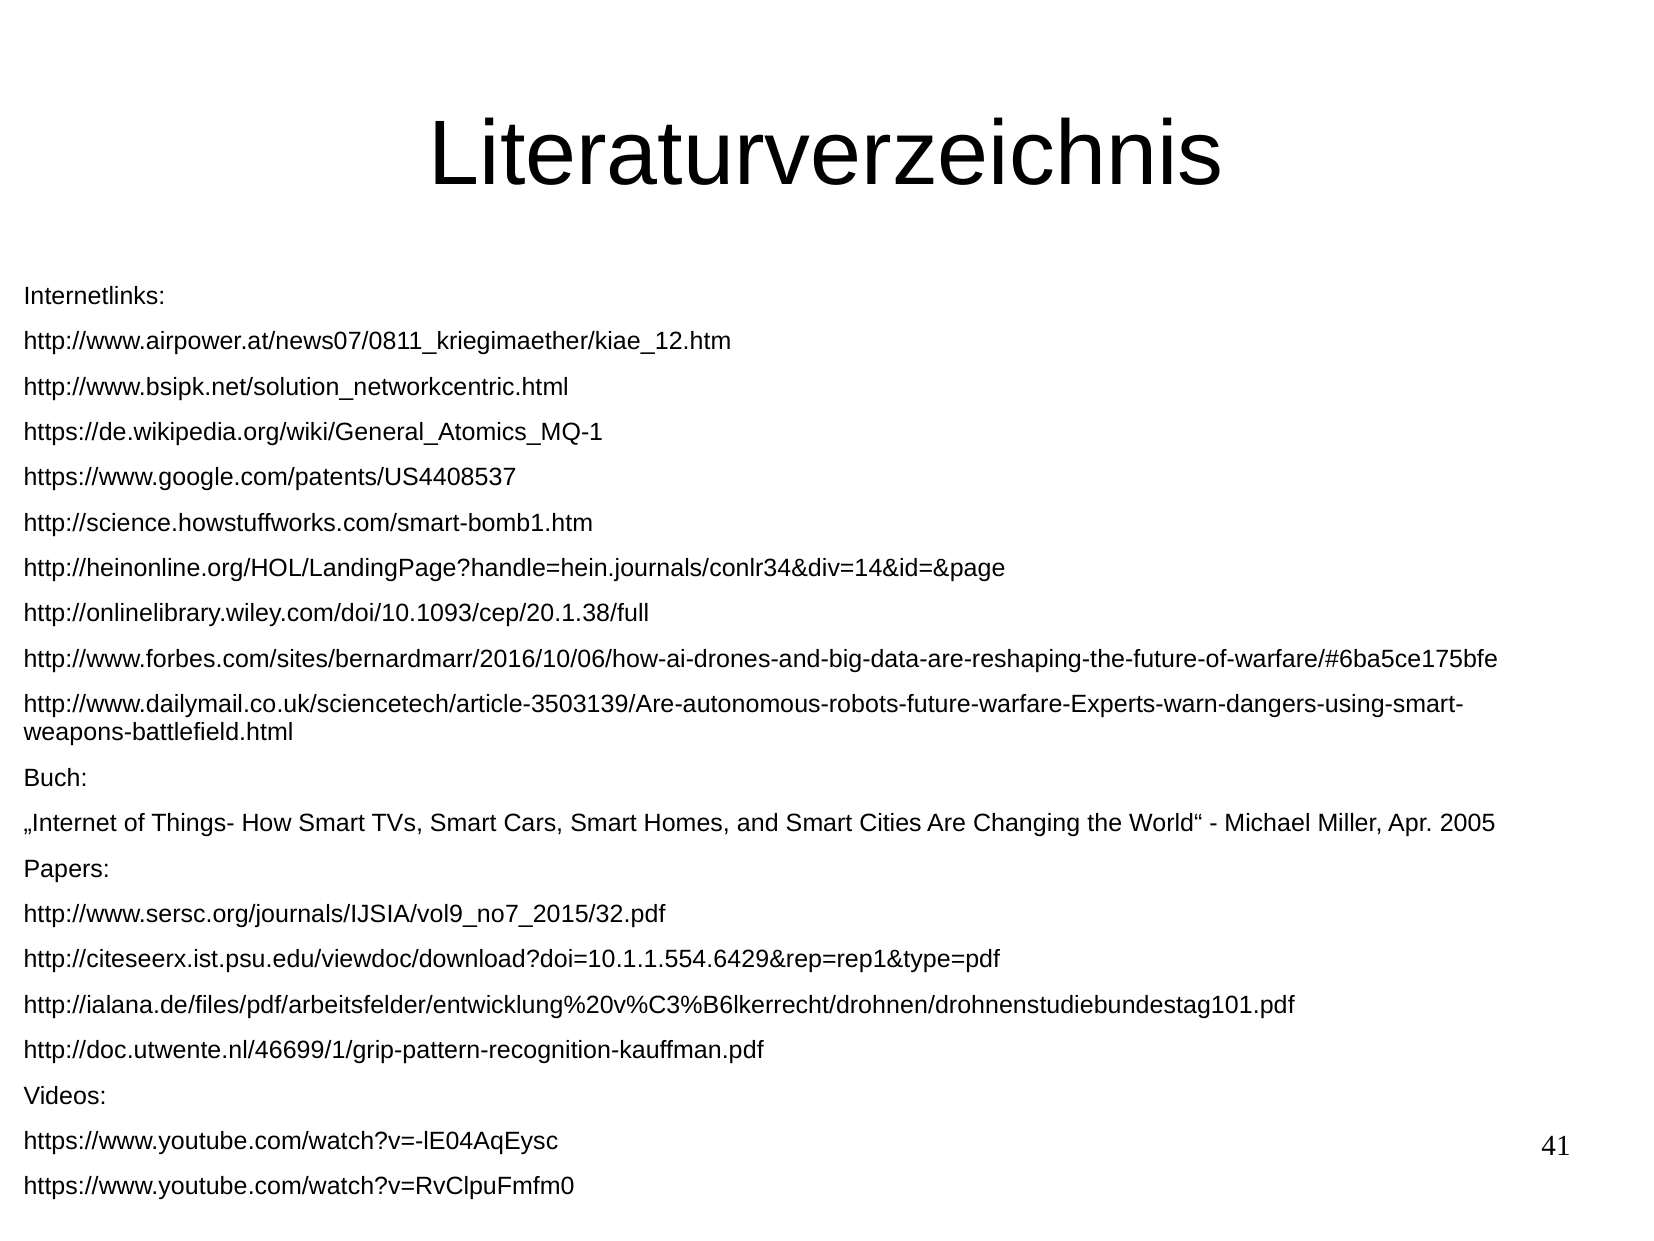

# Literaturverzeichnis
Internetlinks:
http://www.airpower.at/news07/0811_kriegimaether/kiae_12.htm
http://www.bsipk.net/solution_networkcentric.html
https://de.wikipedia.org/wiki/General_Atomics_MQ-1
https://www.google.com/patents/US4408537
http://science.howstuffworks.com/smart-bomb1.htm
http://heinonline.org/HOL/LandingPage?handle=hein.journals/conlr34&div=14&id=&page
http://onlinelibrary.wiley.com/doi/10.1093/cep/20.1.38/full
http://www.forbes.com/sites/bernardmarr/2016/10/06/how-ai-drones-and-big-data-are-reshaping-the-future-of-warfare/#6ba5ce175bfe
http://www.dailymail.co.uk/sciencetech/article-3503139/Are-autonomous-robots-future-warfare-Experts-warn-dangers-using-smart-weapons-battlefield.html
Buch:
„Internet of Things- How Smart TVs, Smart Cars, Smart Homes, and Smart Cities Are Changing the World“ - Michael Miller, Apr. 2005
Papers:
http://www.sersc.org/journals/IJSIA/vol9_no7_2015/32.pdf
http://citeseerx.ist.psu.edu/viewdoc/download?doi=10.1.1.554.6429&rep=rep1&type=pdf
http://ialana.de/files/pdf/arbeitsfelder/entwicklung%20v%C3%B6lkerrecht/drohnen/drohnenstudiebundestag101.pdf
http://doc.utwente.nl/46699/1/grip-pattern-recognition-kauffman.pdf
Videos:
https://www.youtube.com/watch?v=-lE04AqEysc
https://www.youtube.com/watch?v=RvClpuFmfm0
41